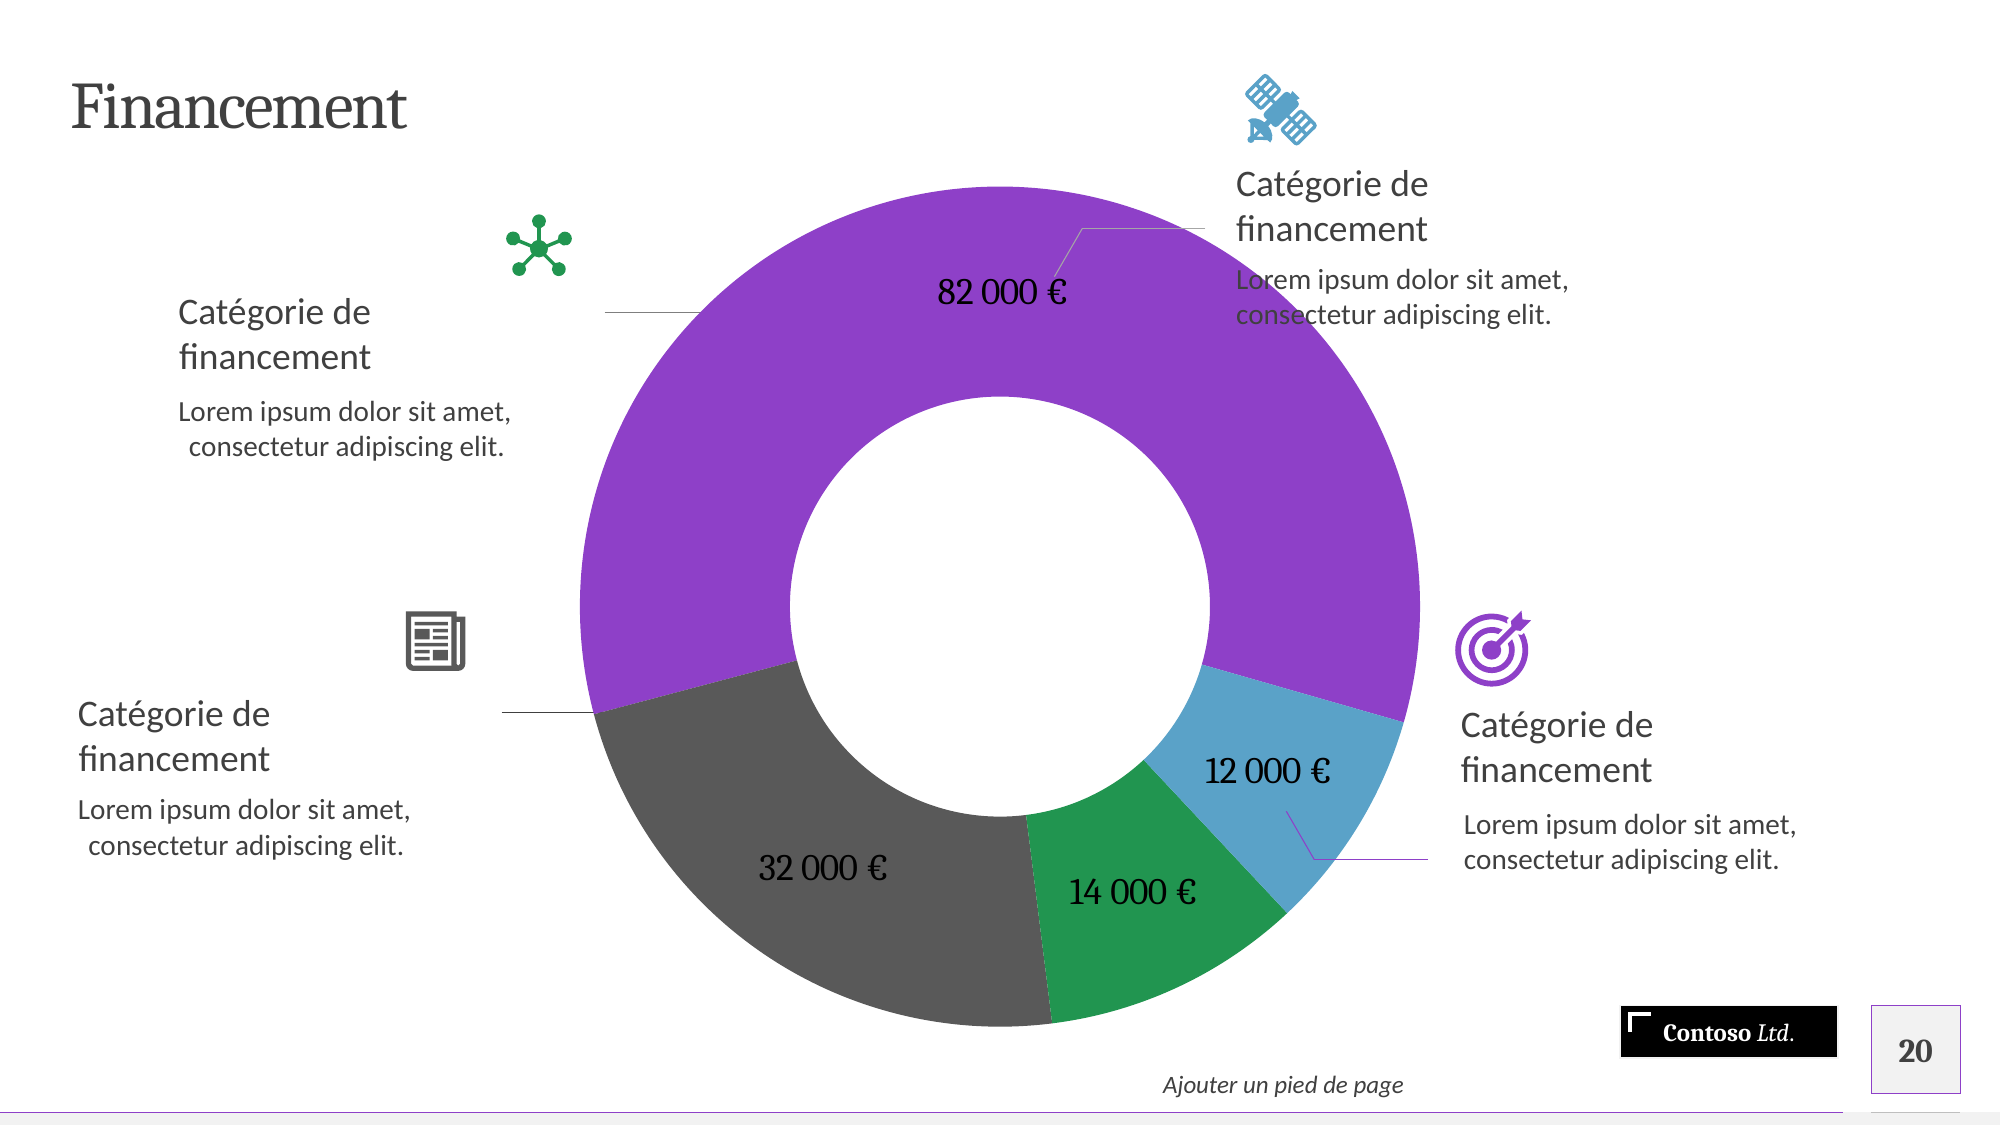

Catégorie de financement
Lorem ipsum dolor sit amet, consectetur adipiscing elit.
# Financement
### Chart
| Category | Ventes |
|---|---|
| Partie 1 | 82000.0 |
| Partie 2 | 32000.0 |
| Partie 3 | 14000.0 |
| Partie 4 | 12000.0 |
Catégorie de financement
Lorem ipsum dolor sit amet, consectetur adipiscing elit.
Catégorie de financement
Lorem ipsum dolor sit amet, consectetur adipiscing elit.
Catégorie de financement
Lorem ipsum dolor sit amet, consectetur adipiscing elit.
Ajouter un pied de page